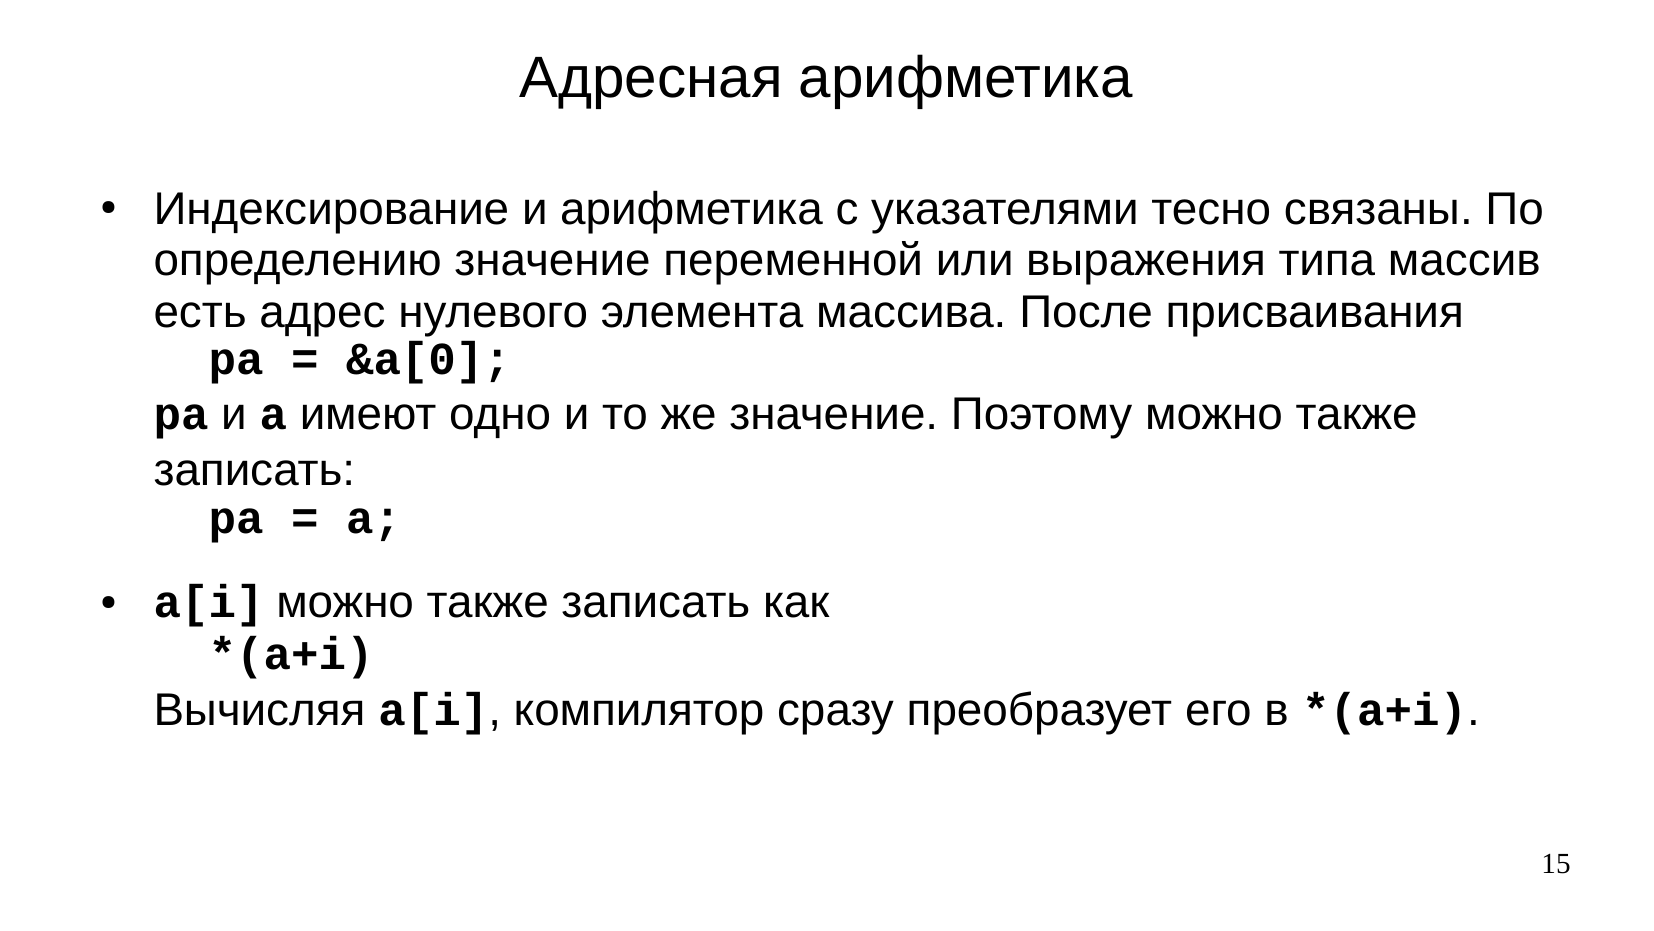

# Адресная арифметика
Индексирование и арифметика с указателями тесно связаны. По определению значение переменной или выражения типа массив есть адрес нулевого элемента массива. После присваивания
 ра = &а[0];
ра и а имеют одно и то же значение. Поэтому можно также записать:
 pa = a;
а[i] можно также записать как
 *(а+i)
Вычисляя а[i], компилятор сразу преобразует его в *(a+i).
15